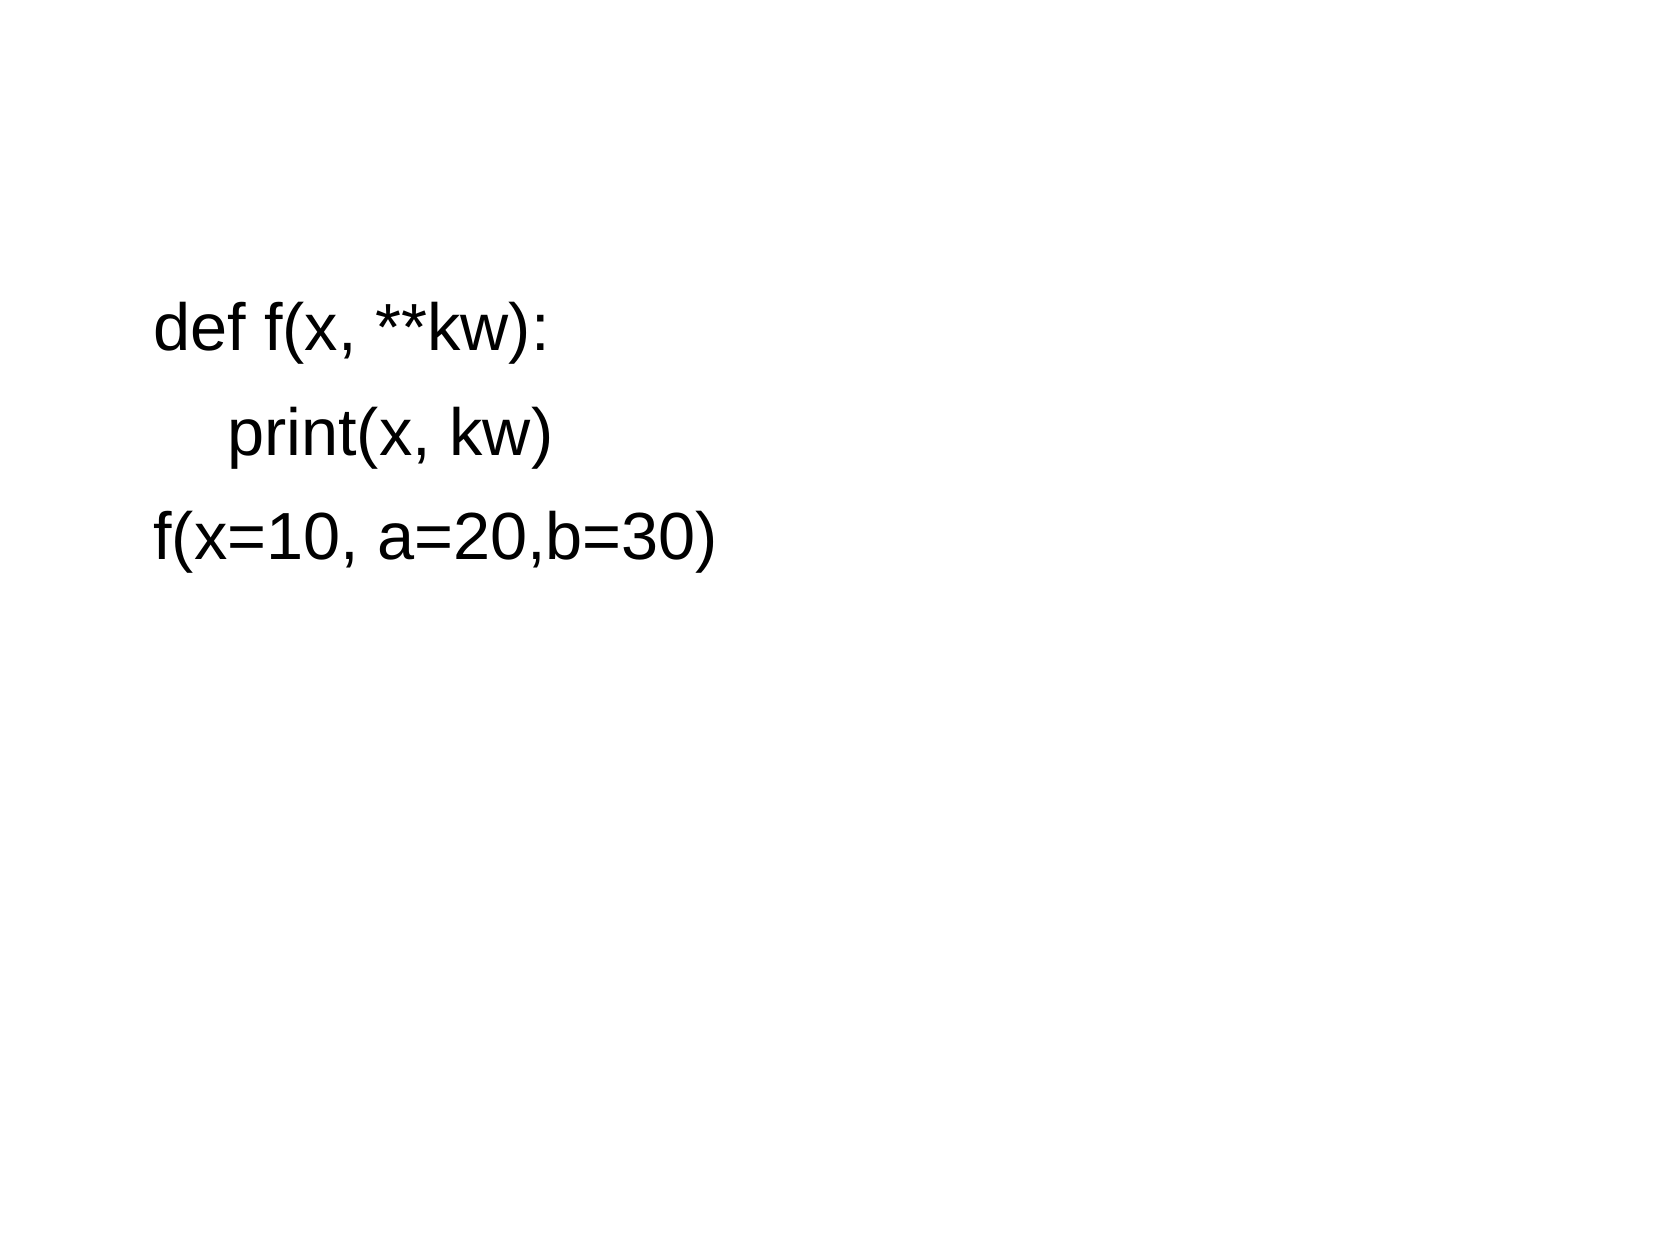

#
def f(x, **kw):
 print(x, kw)
f(x=10, a=20,b=30)